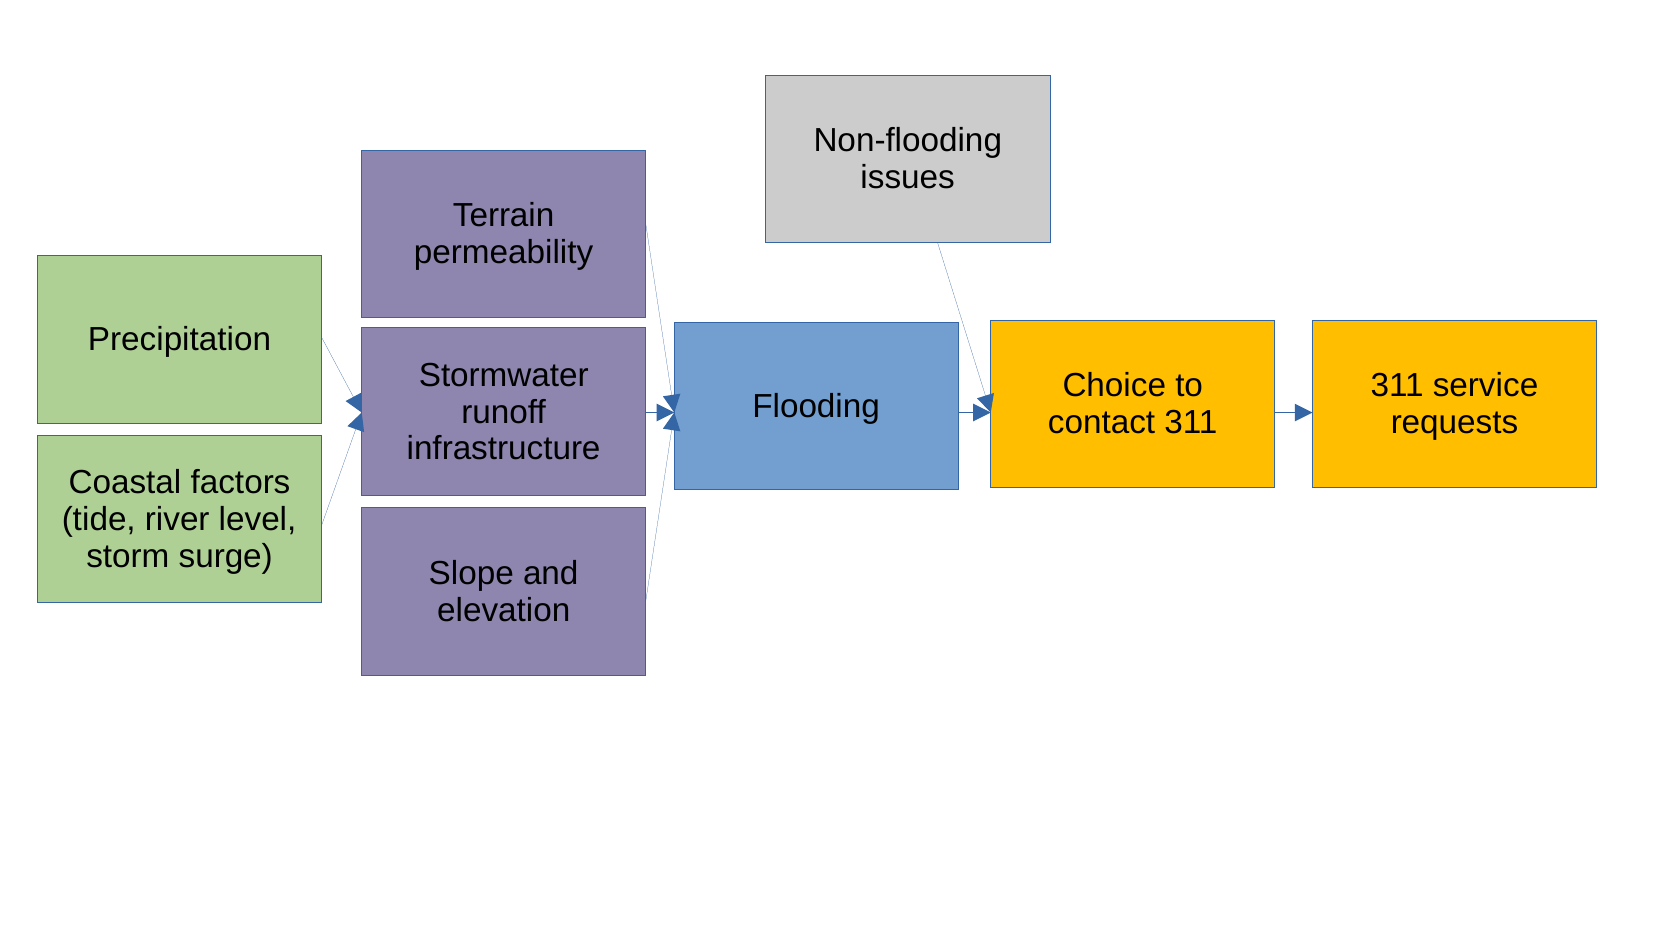

Non-flooding issues
Terrain permeability
Precipitation
Choice to contact 311
311 service requests
Flooding
Stormwater runoff infrastructure
Coastal factors (tide, river level, storm surge)
Slope and elevation